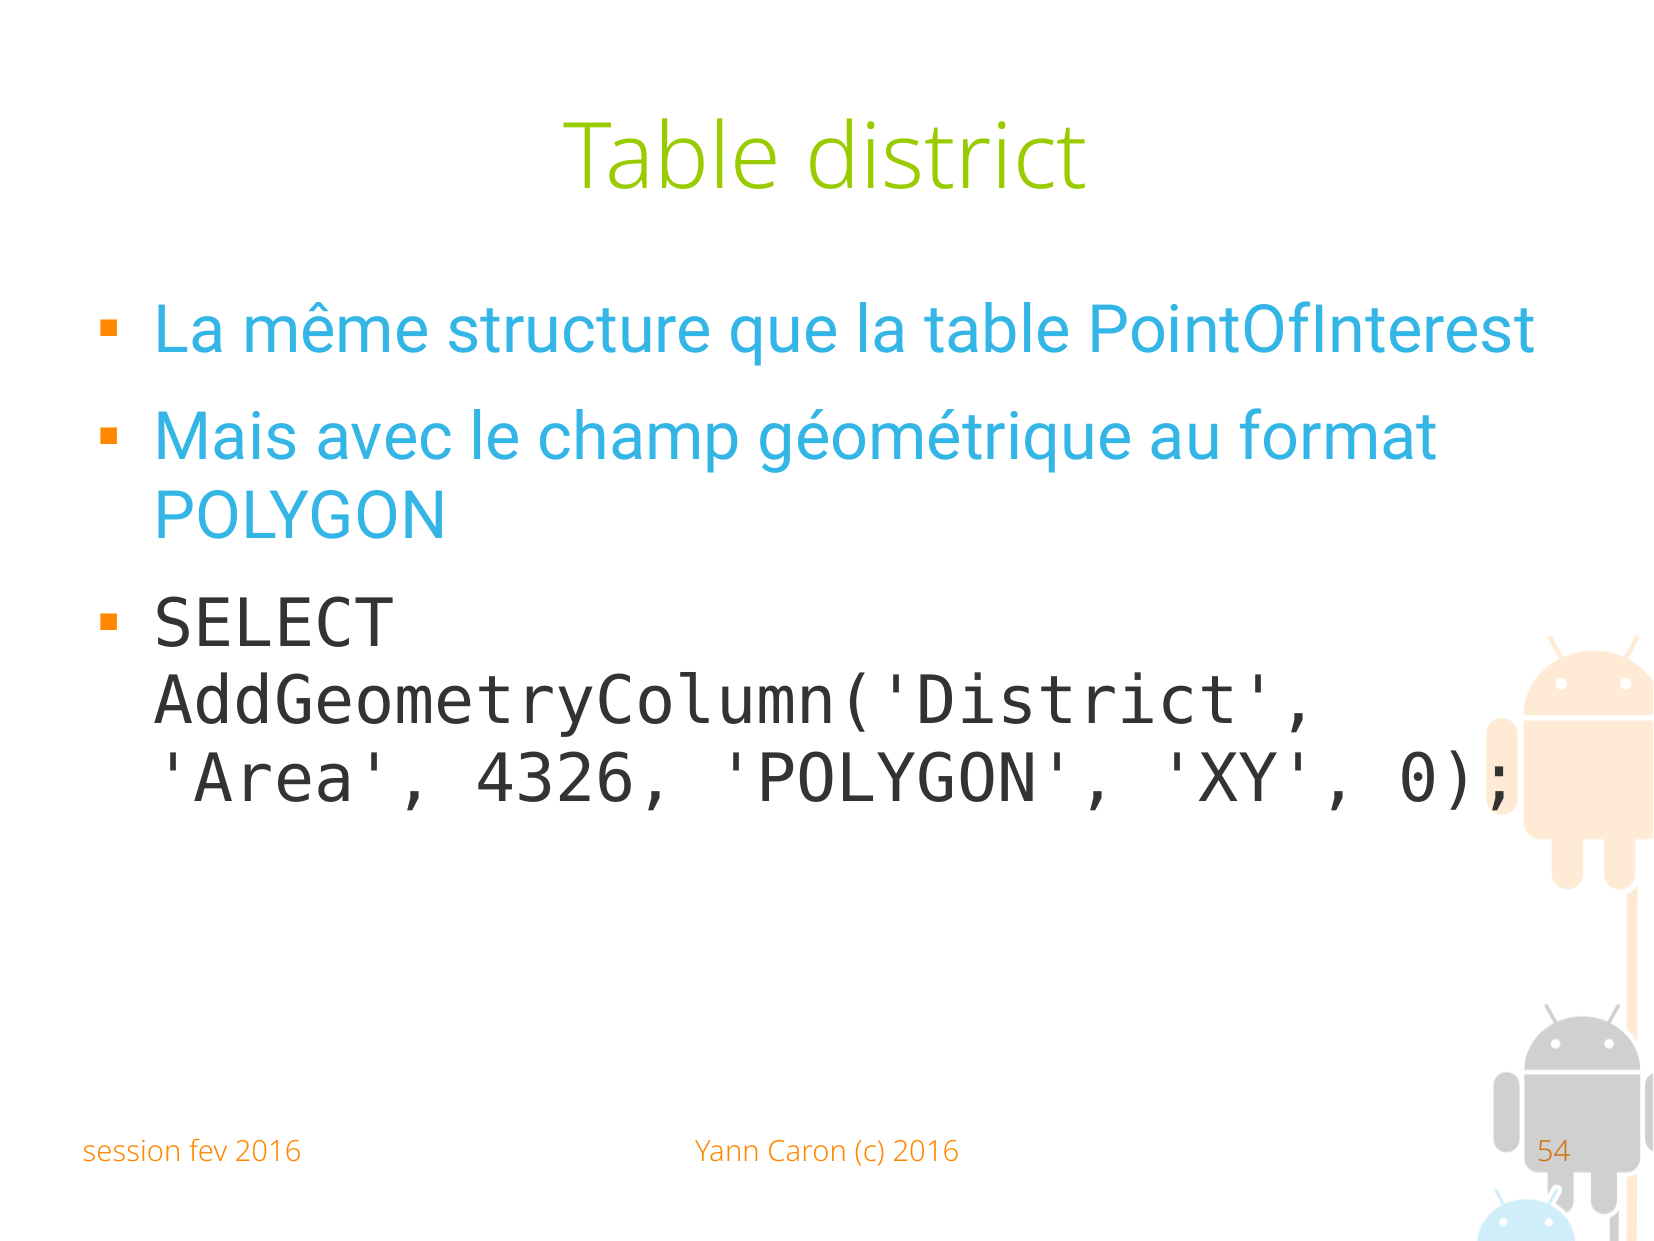

# Table district
La même structure que la table PointOfInterest
Mais avec le champ géométrique au format POLYGON
SELECT AddGeometryColumn('District', 'Area', 4326, 'POLYGON', 'XY', 0);
session fev 2016
Yann Caron (c) 2016
54